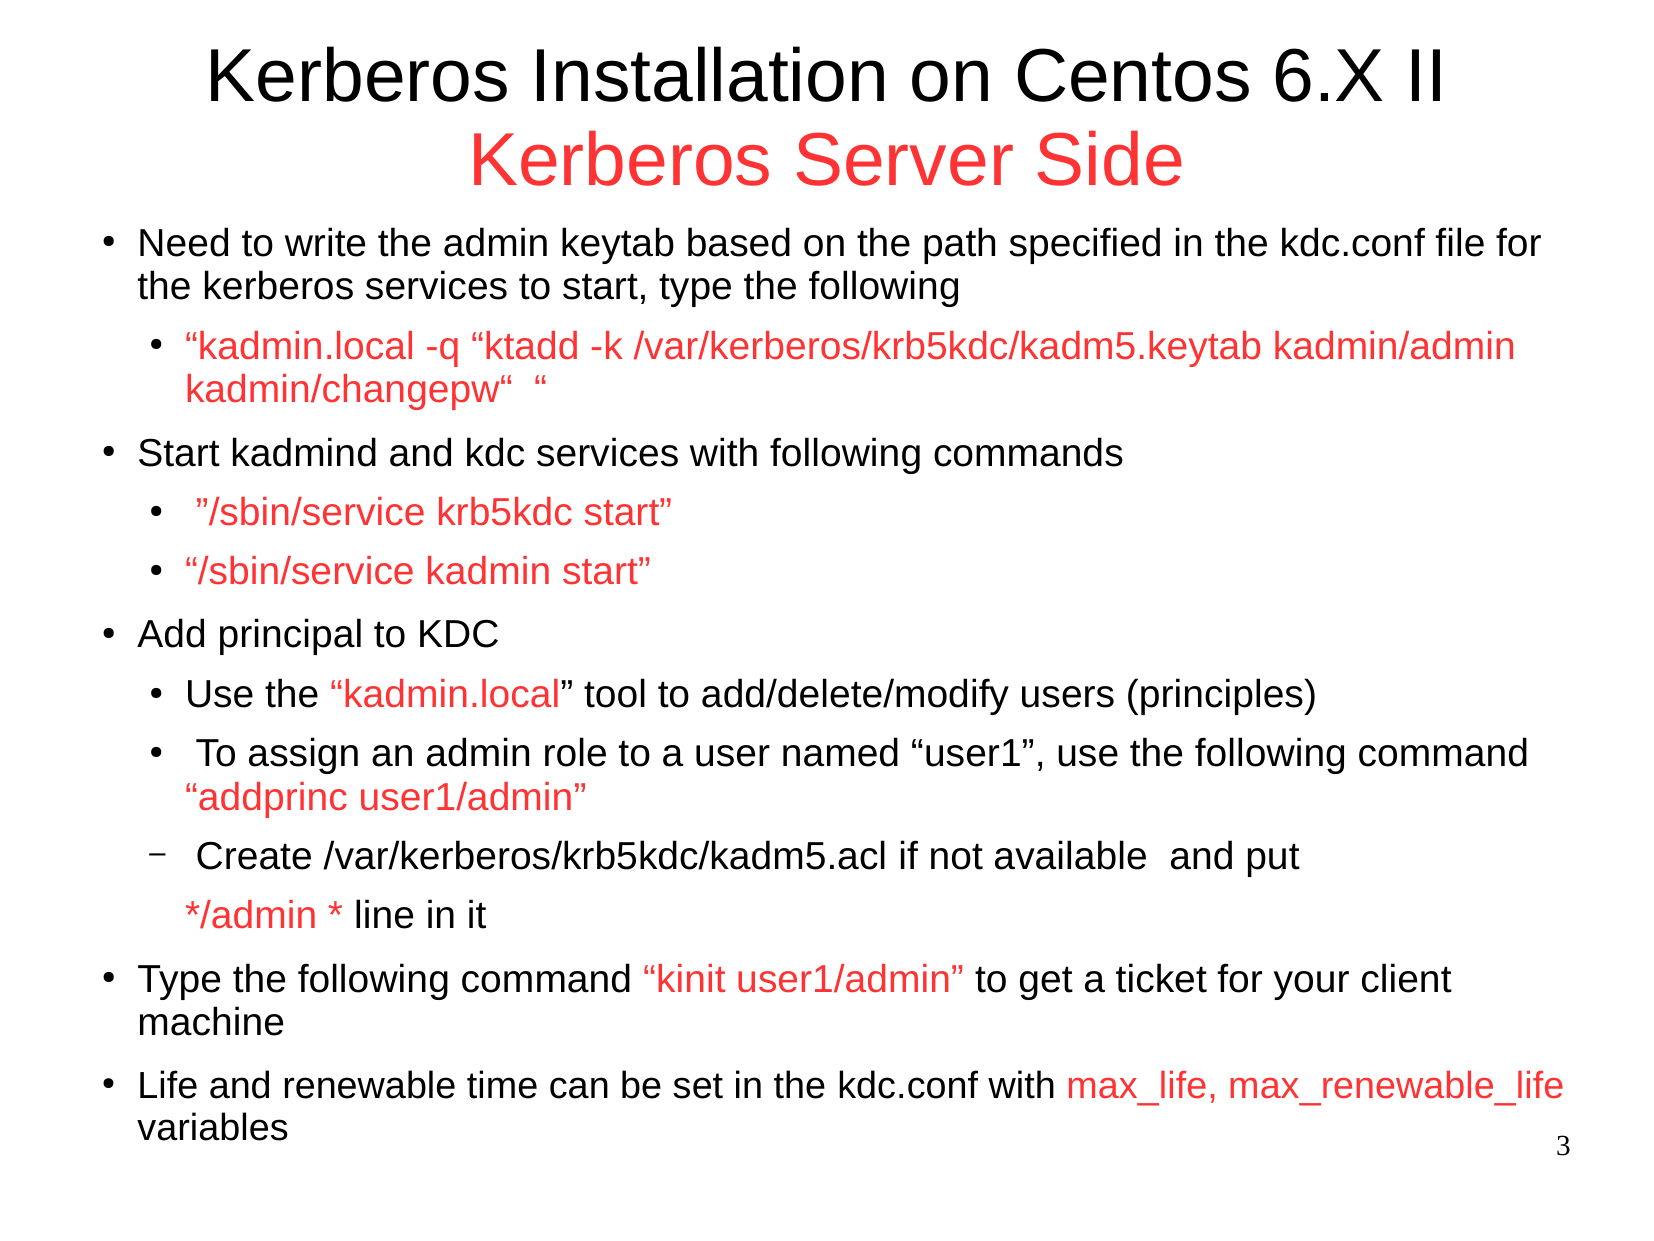

# Kerberos Installation on Centos 6.X II Kerberos Server Side
Need to write the admin keytab based on the path specified in the kdc.conf file for the kerberos services to start, type the following
“kadmin.local -q “ktadd -k /var/kerberos/krb5kdc/kadm5.keytab kadmin/admin kadmin/changepw“ “
Start kadmind and kdc services with following commands
 ”/sbin/service krb5kdc start”
“/sbin/service kadmin start”
Add principal to KDC
Use the “kadmin.local” tool to add/delete/modify users (principles)
 To assign an admin role to a user named “user1”, use the following command “addprinc user1/admin”
 Create /var/kerberos/krb5kdc/kadm5.acl if not available and put
*/admin * line in it
Type the following command “kinit user1/admin” to get a ticket for your client machine
Life and renewable time can be set in the kdc.conf with max_life, max_renewable_life variables
3